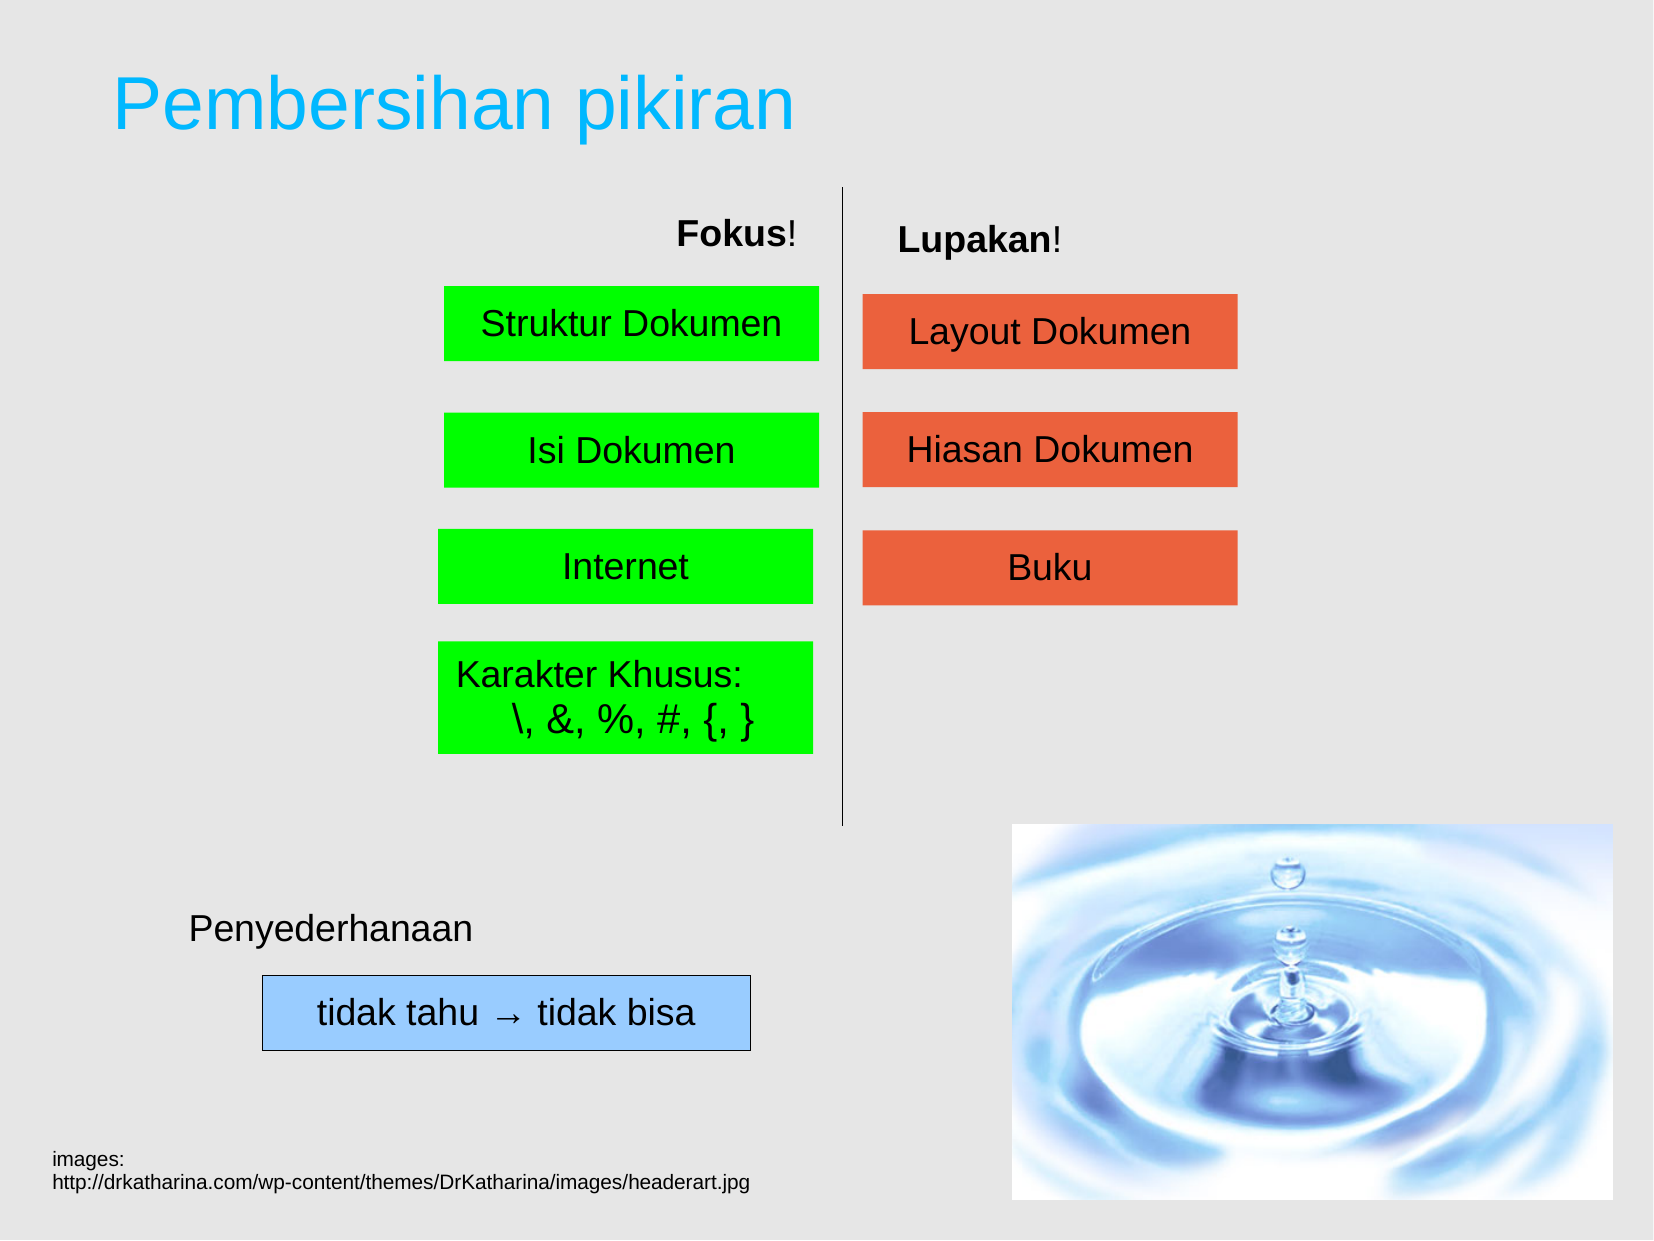

# Pembersihan pikiran
Fokus!
Lupakan!
Struktur Dokumen
Layout Dokumen
Hiasan Dokumen
Isi Dokumen
Internet
Buku
Karakter Khusus:
\, &, %, #, {, }
Penyederhanaan
tidak tahu → tidak bisa
images:
http://drkatharina.com/wp-content/themes/DrKatharina/images/headerart.jpg